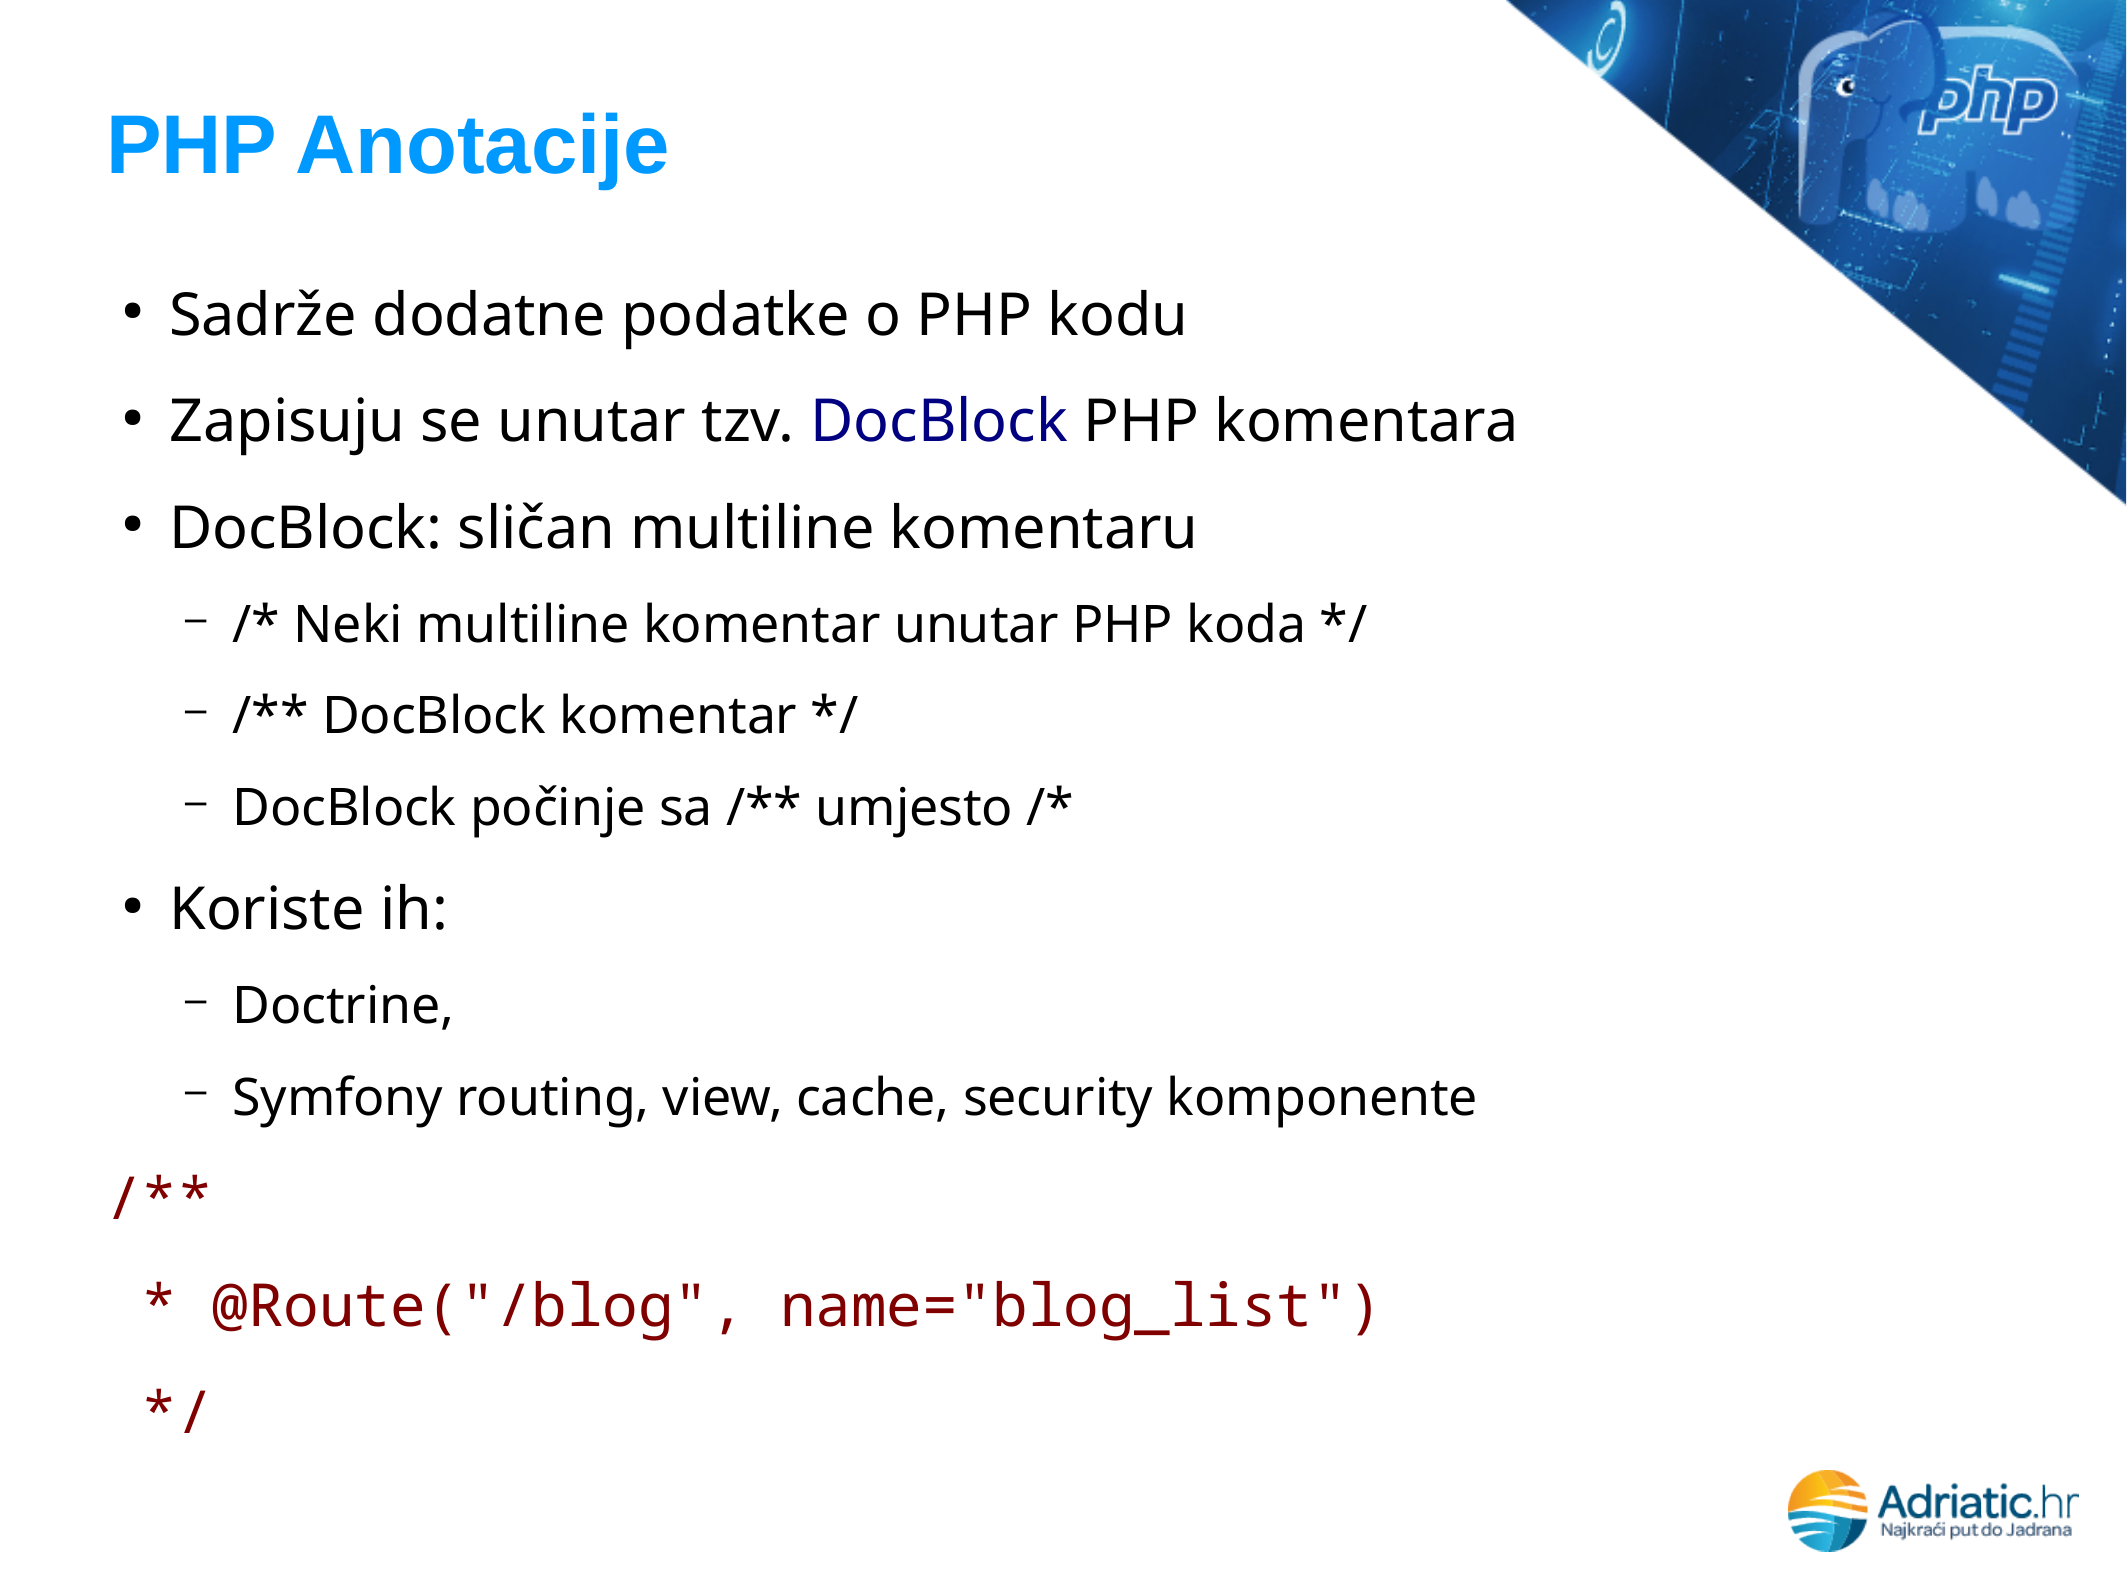

# PHP Anotacije
Sadrže dodatne podatke o PHP kodu
Zapisuju se unutar tzv. DocBlock PHP komentara
DocBlock: sličan multiline komentaru
/* Neki multiline komentar unutar PHP koda */
/** DocBlock komentar */
DocBlock počinje sa /** umjesto /*
Koriste ih:
Doctrine,
Symfony routing, view, cache, security komponente
/**
 * @Route("/blog", name="blog_list")
 */